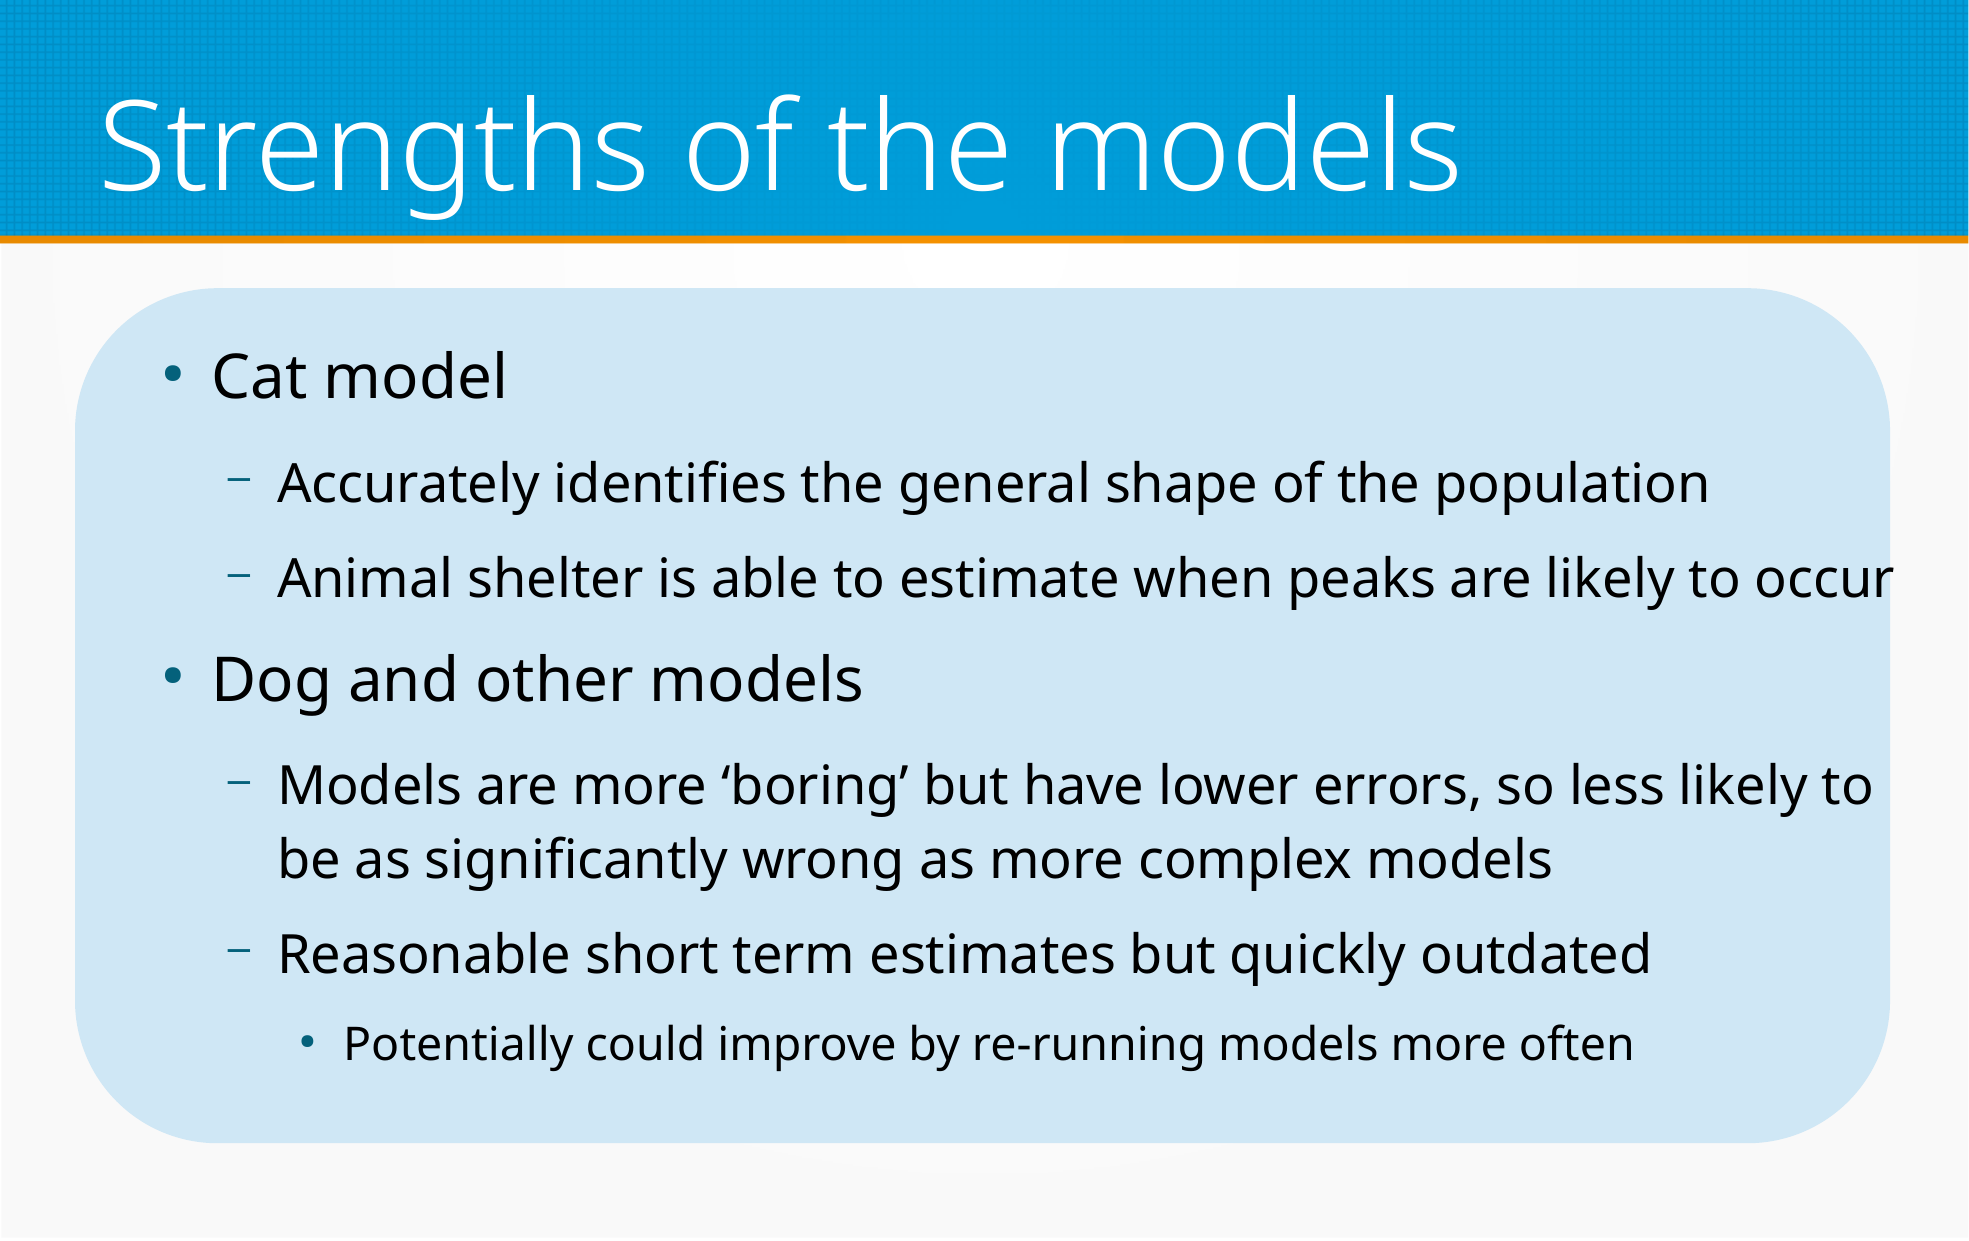

# Strengths of the models
Cat model
Accurately identifies the general shape of the population
Animal shelter is able to estimate when peaks are likely to occur
Dog and other models
Models are more ‘boring’ but have lower errors, so less likely to be as significantly wrong as more complex models
Reasonable short term estimates but quickly outdated
Potentially could improve by re-running models more often